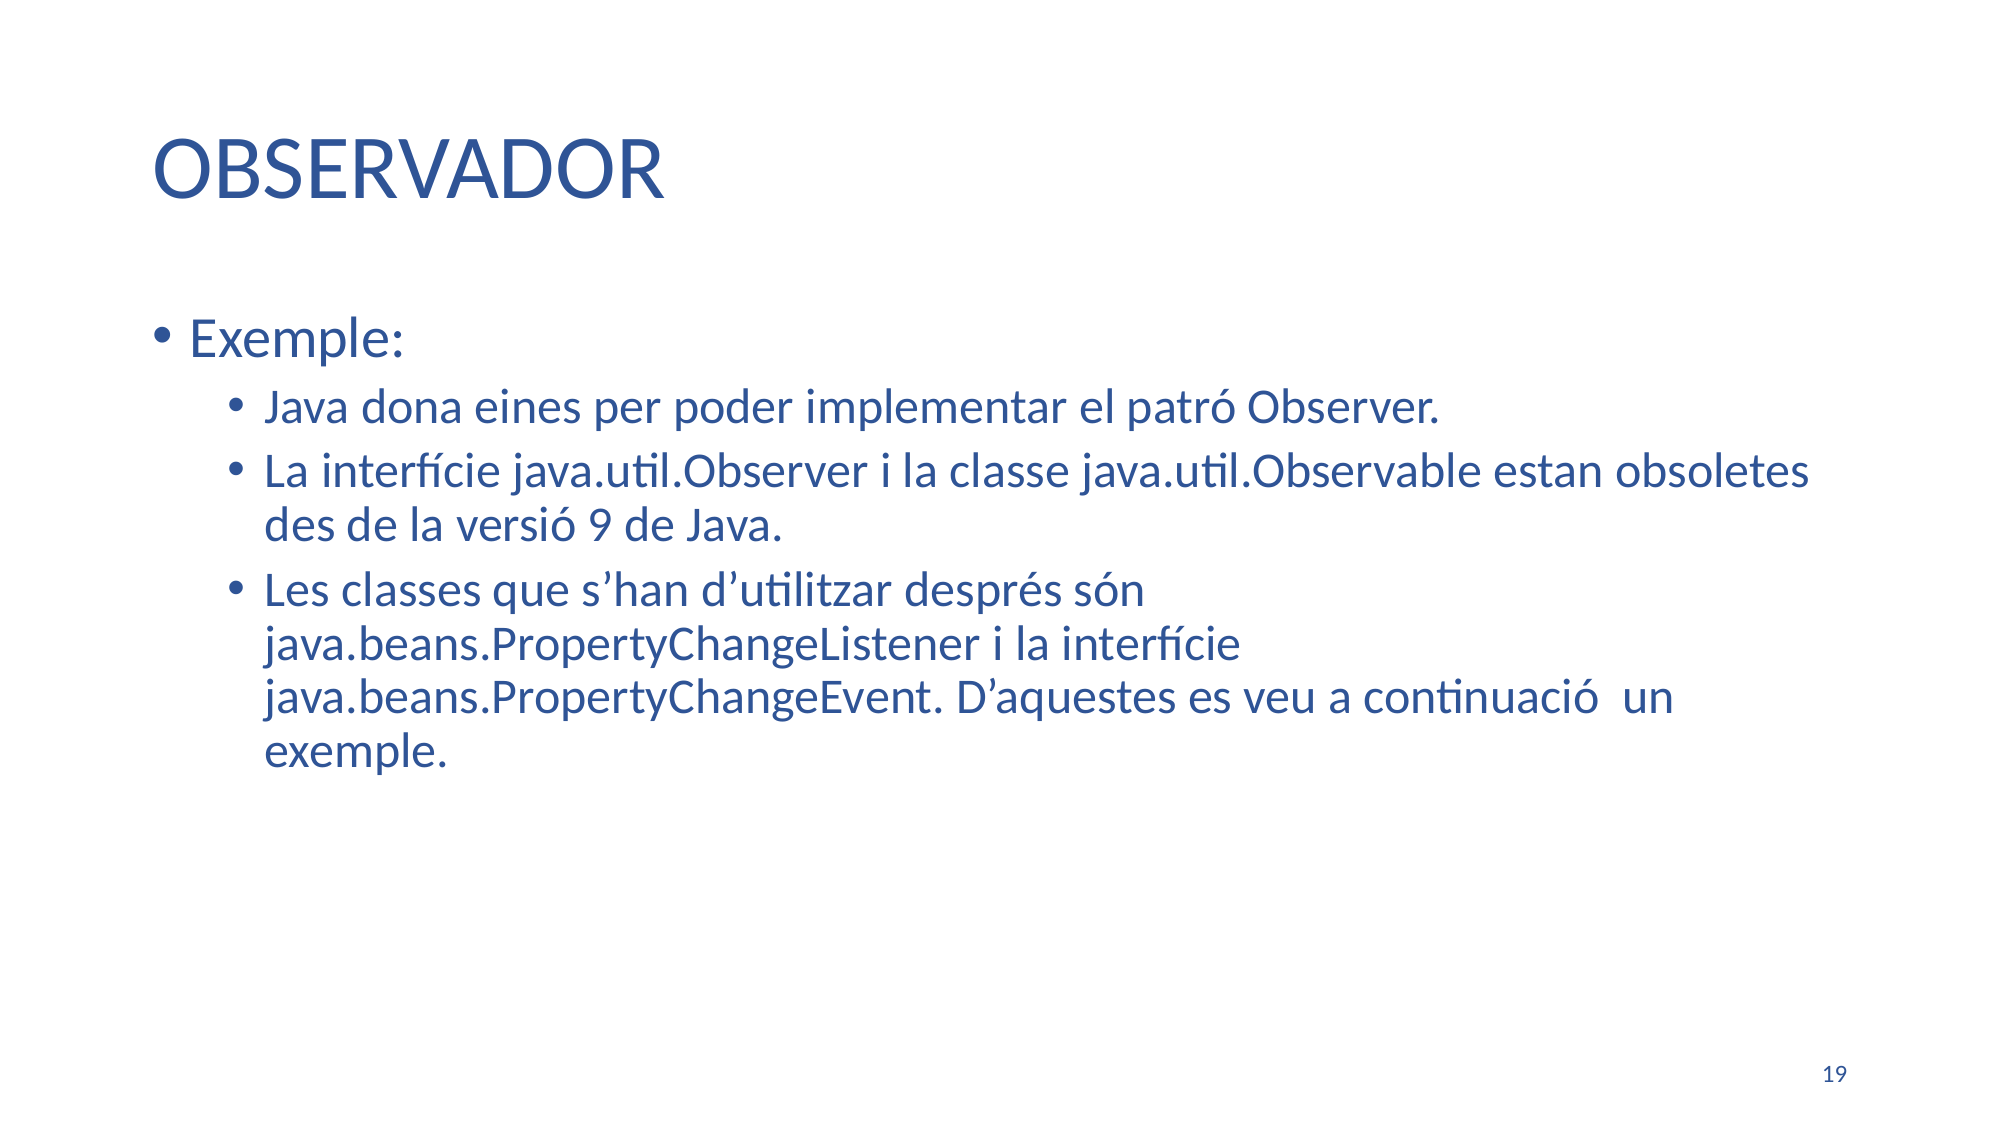

# OBSERVADOR
Exemple:
Java dona eines per poder implementar el patró Observer.
La interfície java.util.Observer i la classe java.util.Observable estan obsoletes des de la versió 9 de Java.
Les classes que s’han d’utilitzar després són java.beans.PropertyChangeListener i la interfície java.beans.PropertyChangeEvent. D’aquestes es veu a continuació un exemple.